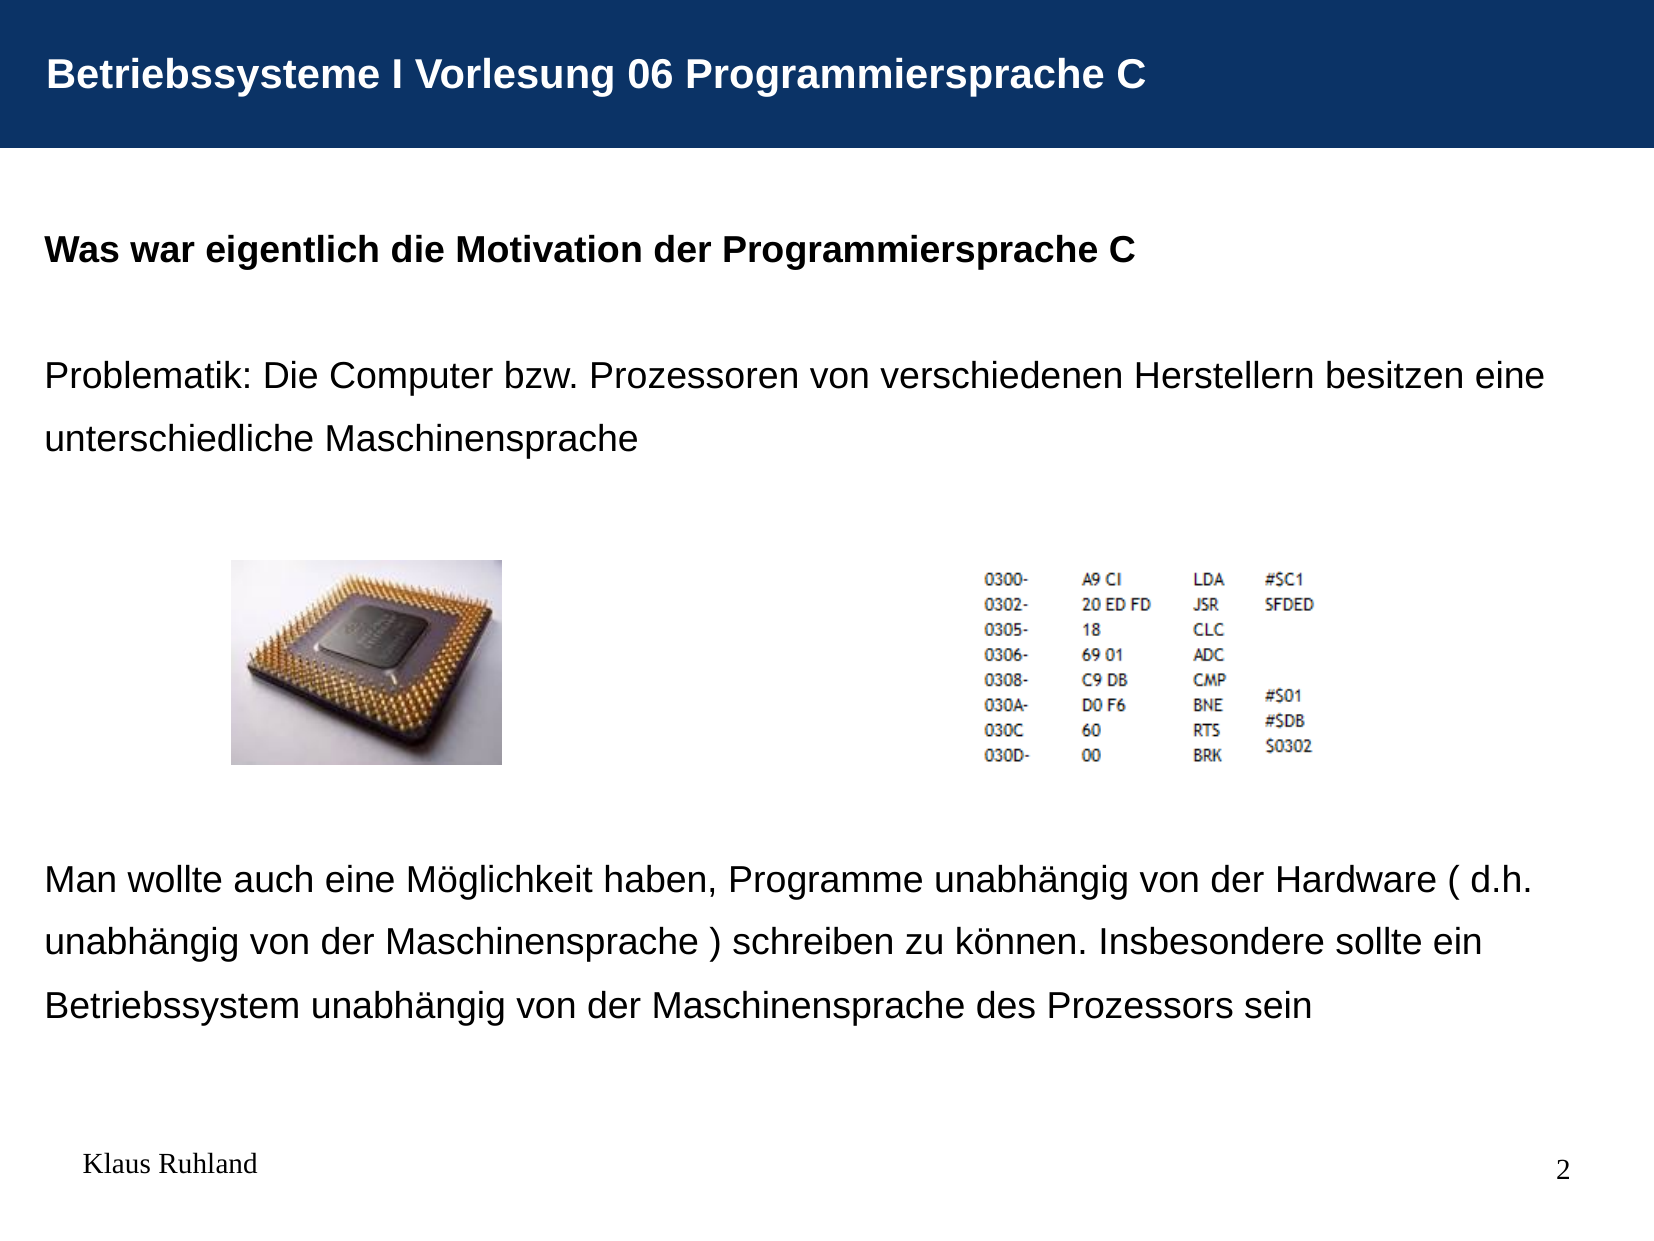

Was war eigentlich die Motivation der Programmiersprache C
Problematik: Die Computer bzw. Prozessoren von verschiedenen Herstellern besitzen eine unterschiedliche Maschinensprache
Man wollte auch eine Möglichkeit haben, Programme unabhängig von der Hardware ( d.h. unabhängig von der Maschinensprache ) schreiben zu können. Insbesondere sollte ein Betriebssystem unabhängig von der Maschinensprache des Prozessors sein
2